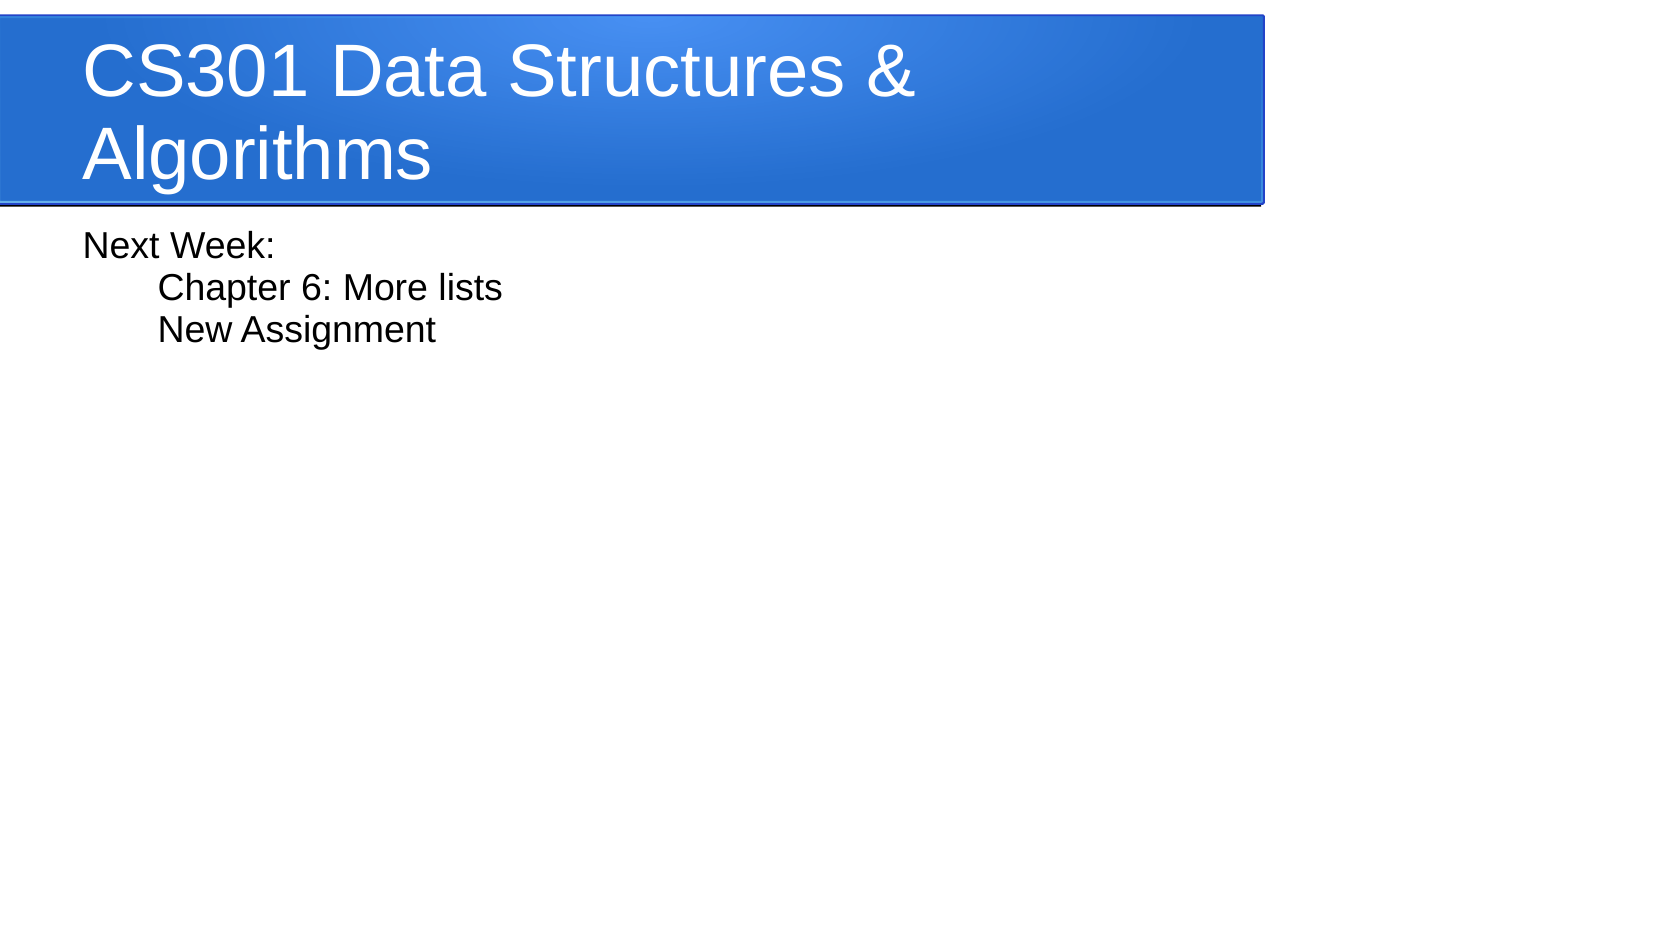

# CS301 Data Structures & Algorithms
Next Week:
	Chapter 6: More lists
	New Assignment